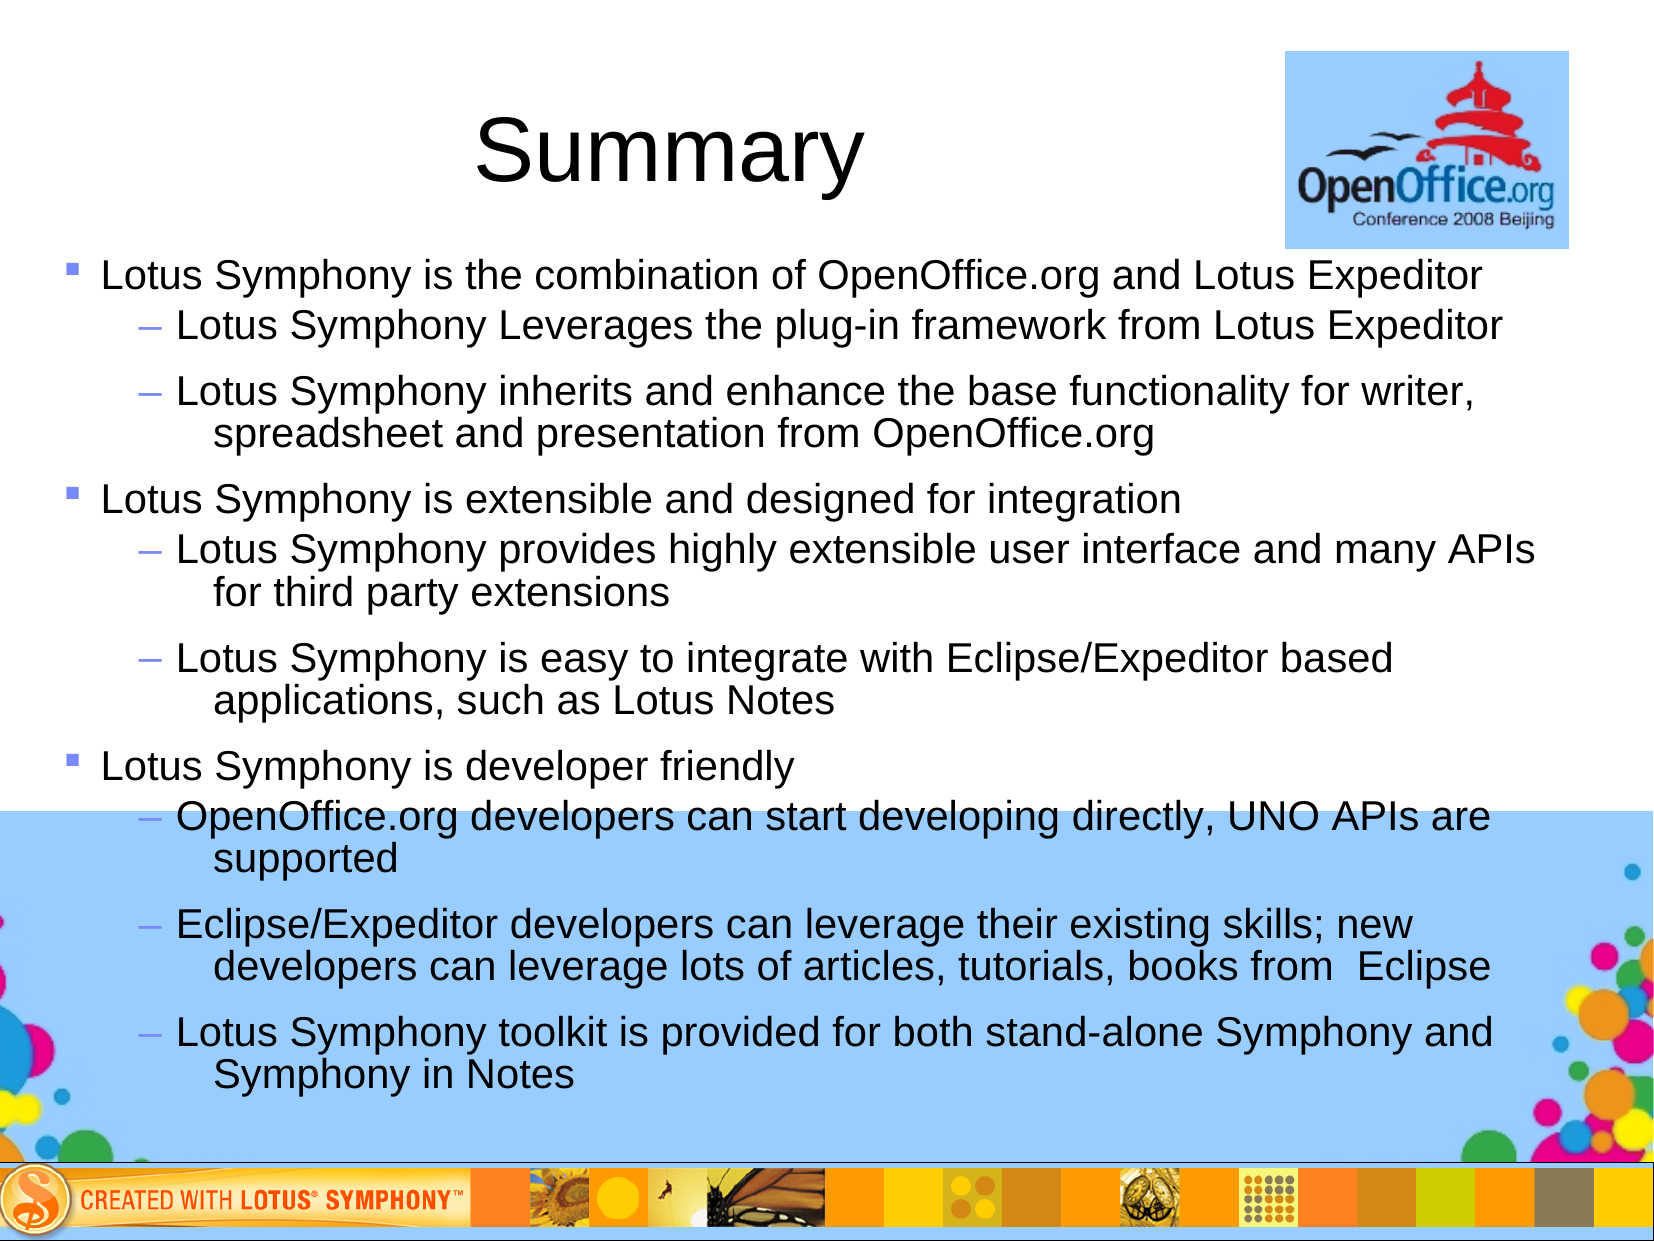

# Summary
Lotus Symphony is the combination of OpenOffice.org and Lotus Expeditor
Lotus Symphony Leverages the plug-in framework from Lotus Expeditor
Lotus Symphony inherits and enhance the base functionality for writer, spreadsheet and presentation from OpenOffice.org
Lotus Symphony is extensible and designed for integration
Lotus Symphony provides highly extensible user interface and many APIs for third party extensions
Lotus Symphony is easy to integrate with Eclipse/Expeditor based applications, such as Lotus Notes
Lotus Symphony is developer friendly
OpenOffice.org developers can start developing directly, UNO APIs are supported
Eclipse/Expeditor developers can leverage their existing skills; new developers can leverage lots of articles, tutorials, books from Eclipse
Lotus Symphony toolkit is provided for both stand-alone Symphony and Symphony in Notes